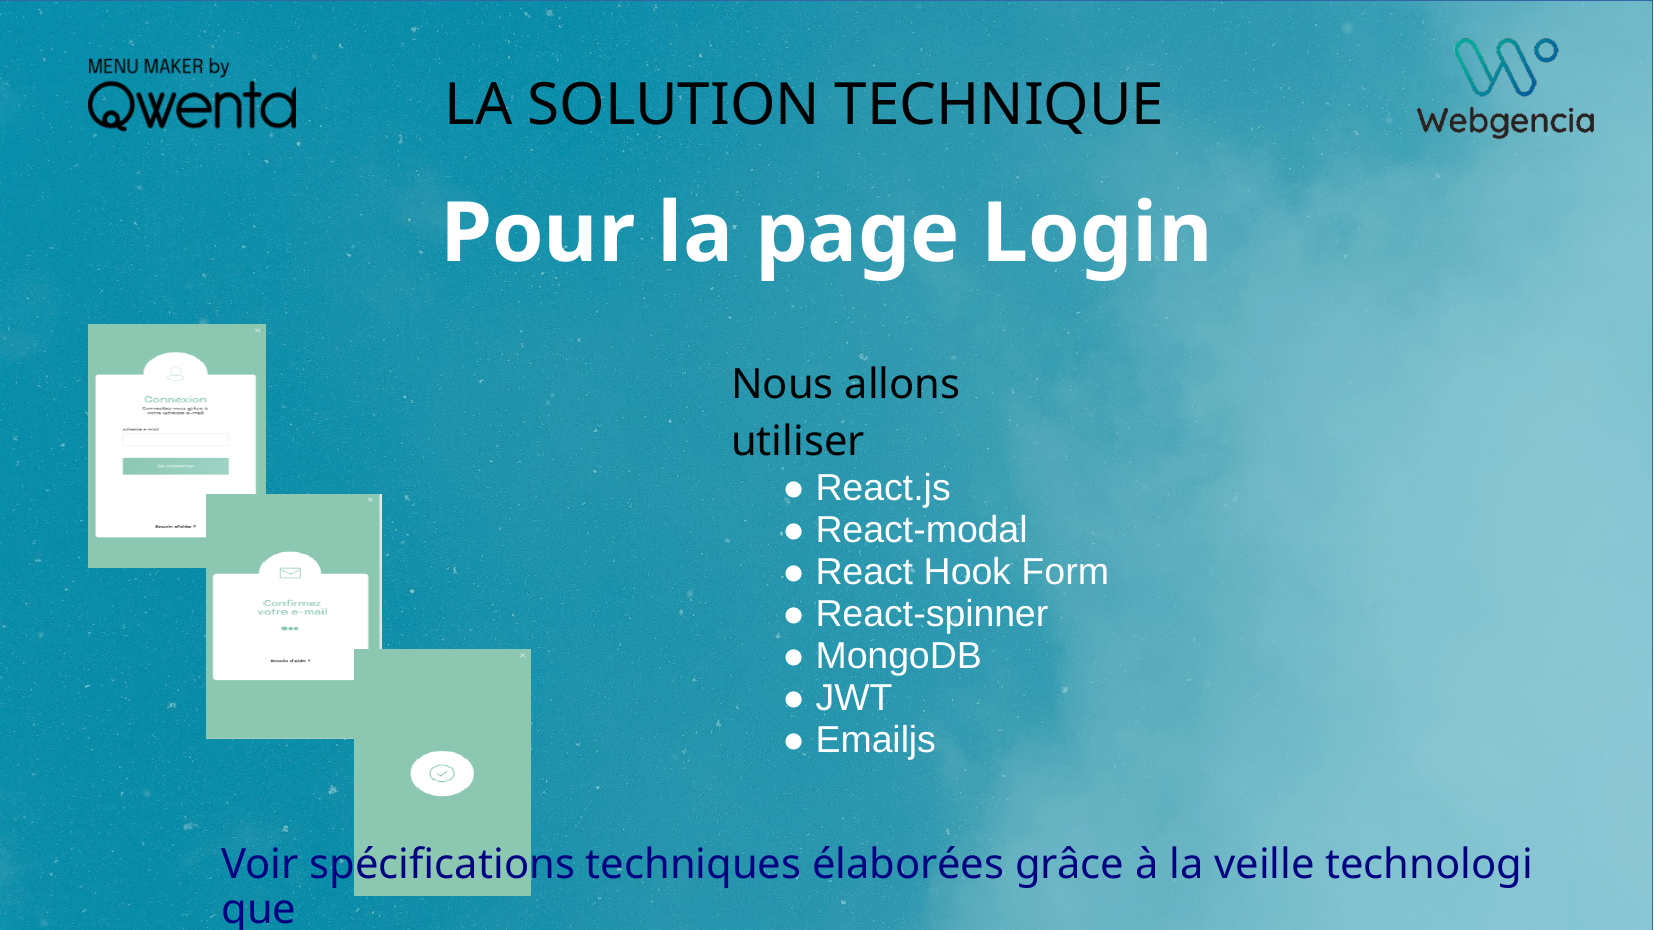

LA SOLUTION TECHNIQUE
# Pour la page Login
Nous allons utiliser
● React.js
● React-modal
● React Hook Form
● React-spinner
● MongoDB
● JWT
● Emailjs
Voir spécifications techniques élaborées grâce à la veille technologique